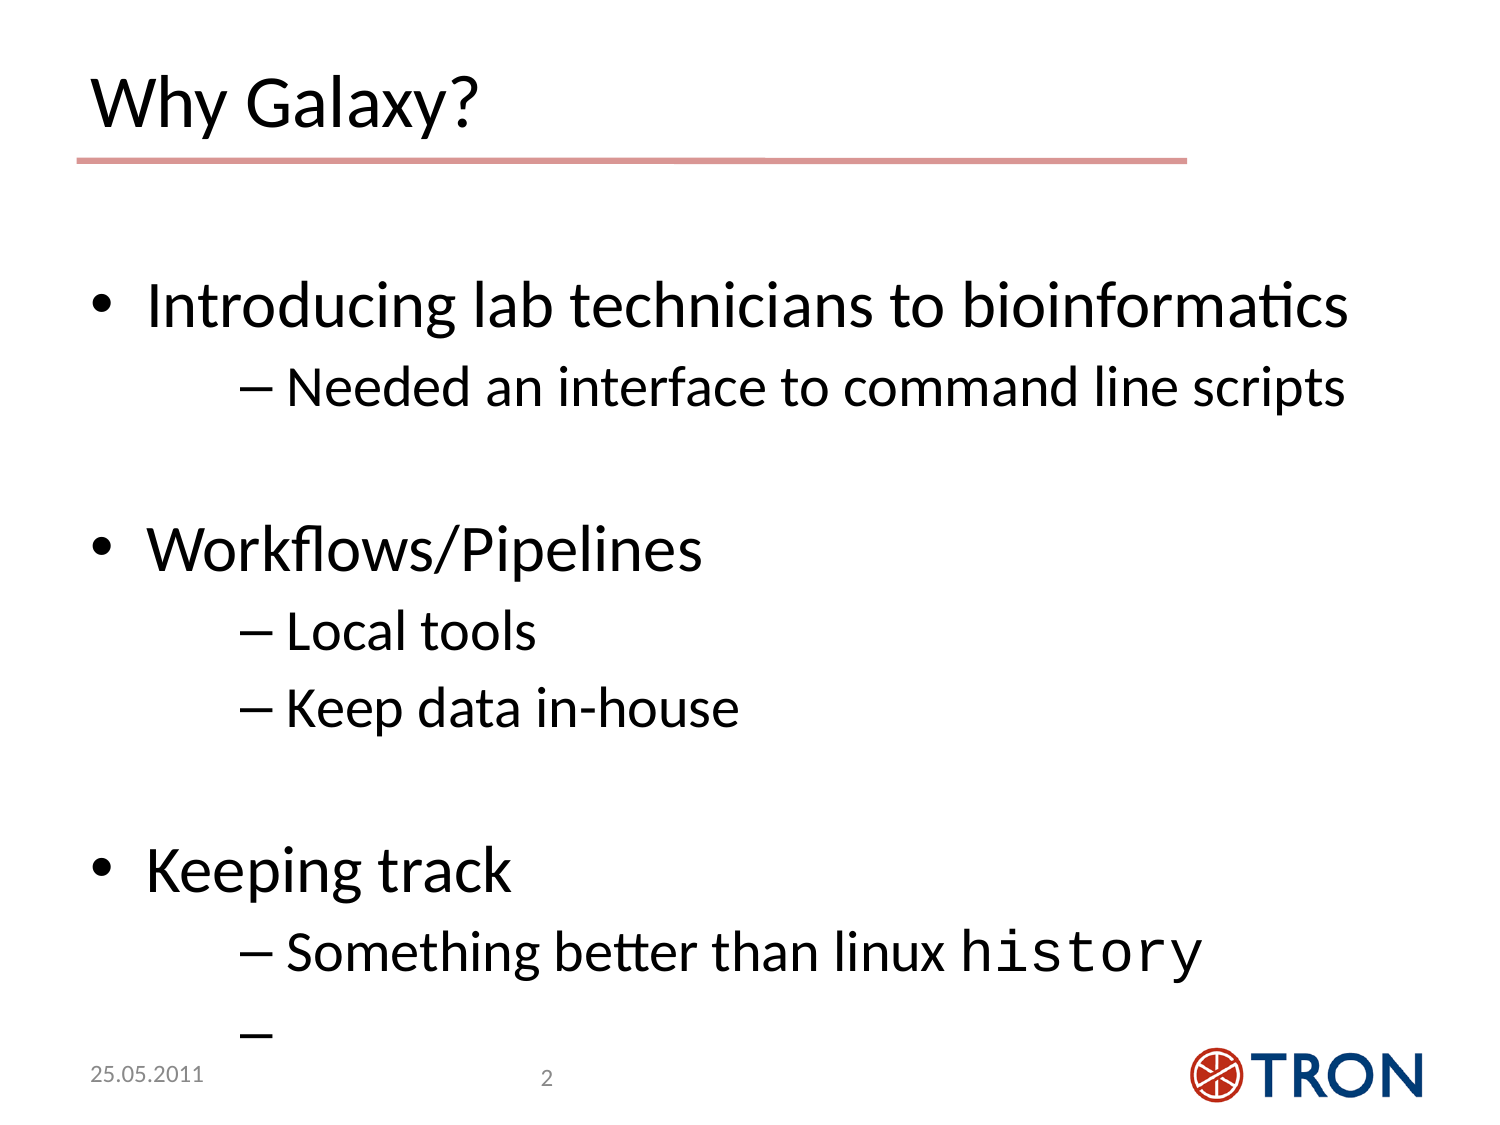

# Why Galaxy?
Introducing lab technicians to bioinformatics
Needed an interface to command line scripts
Workflows/Pipelines
Local tools
Keep data in-house
Keeping track
Something better than linux history
25.05.2011